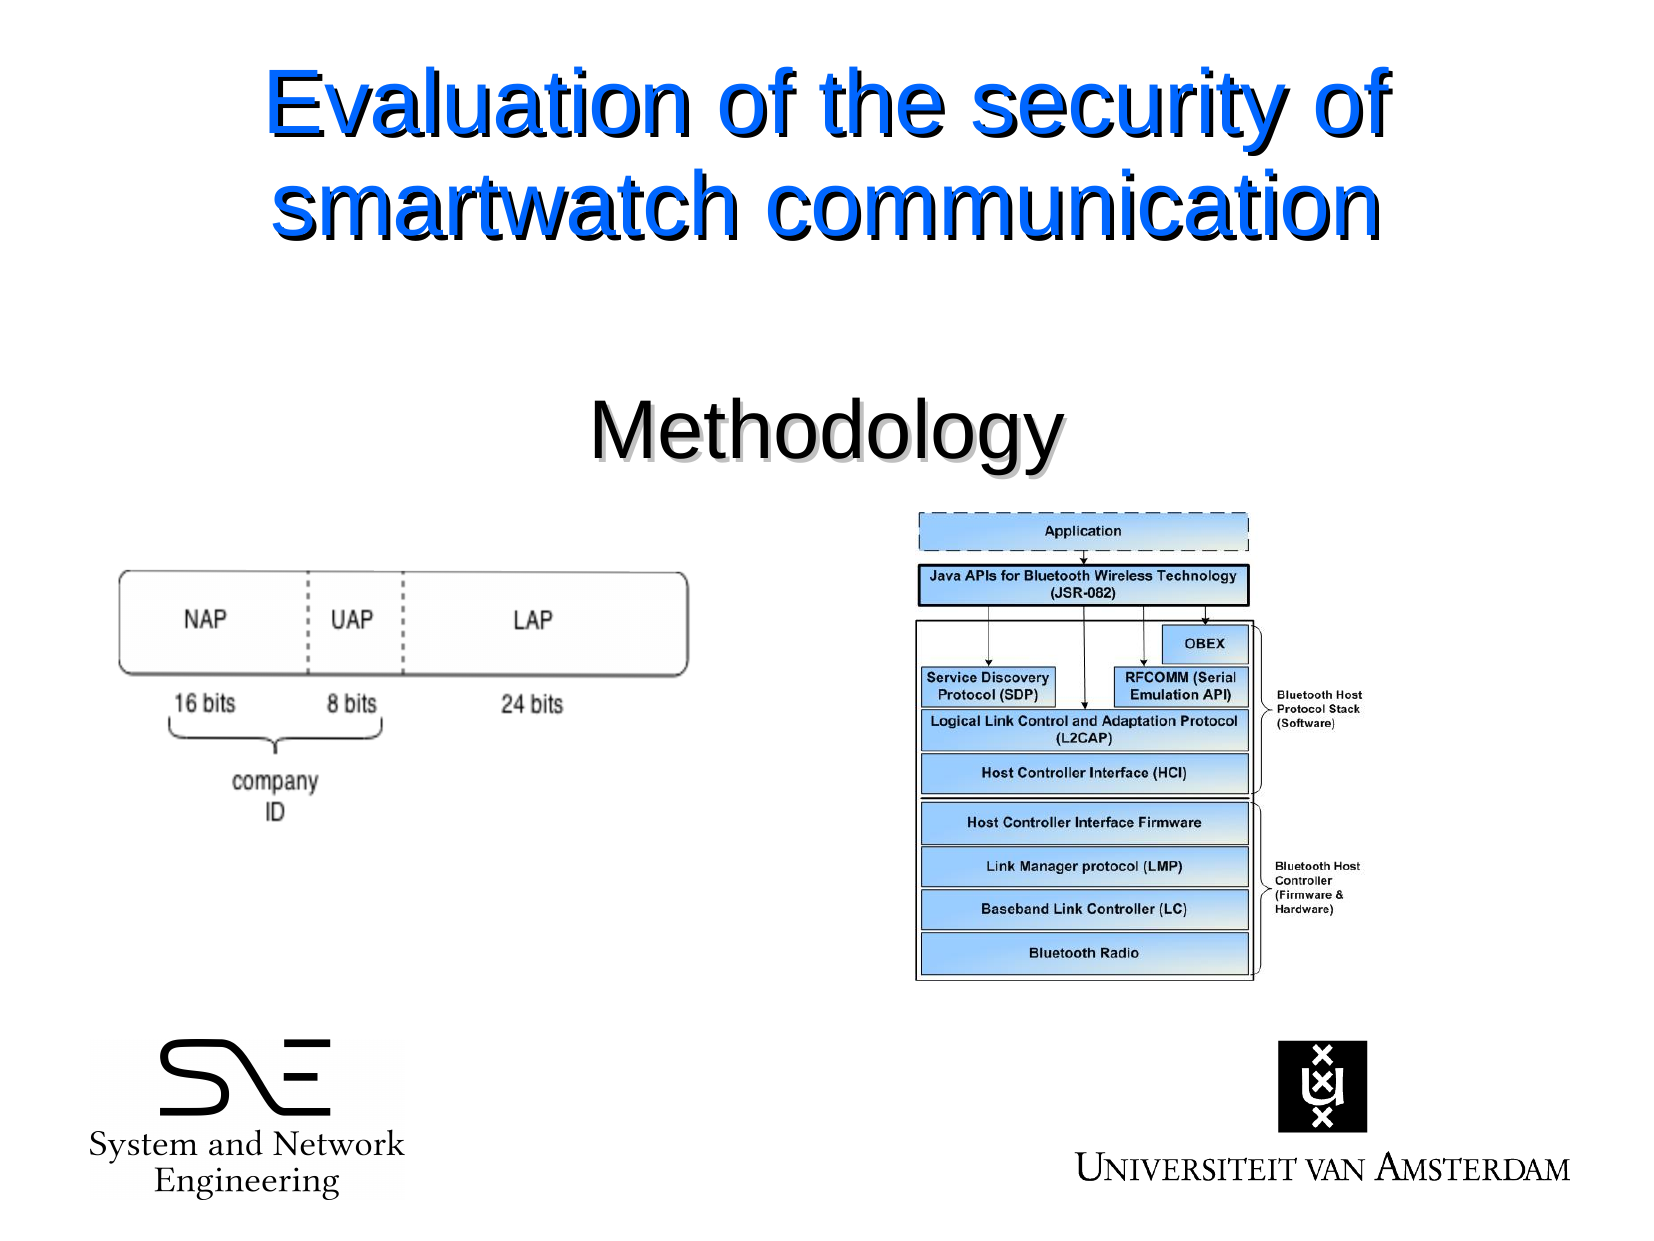

# Evaluation of the security of smartwatch communication
Methodology